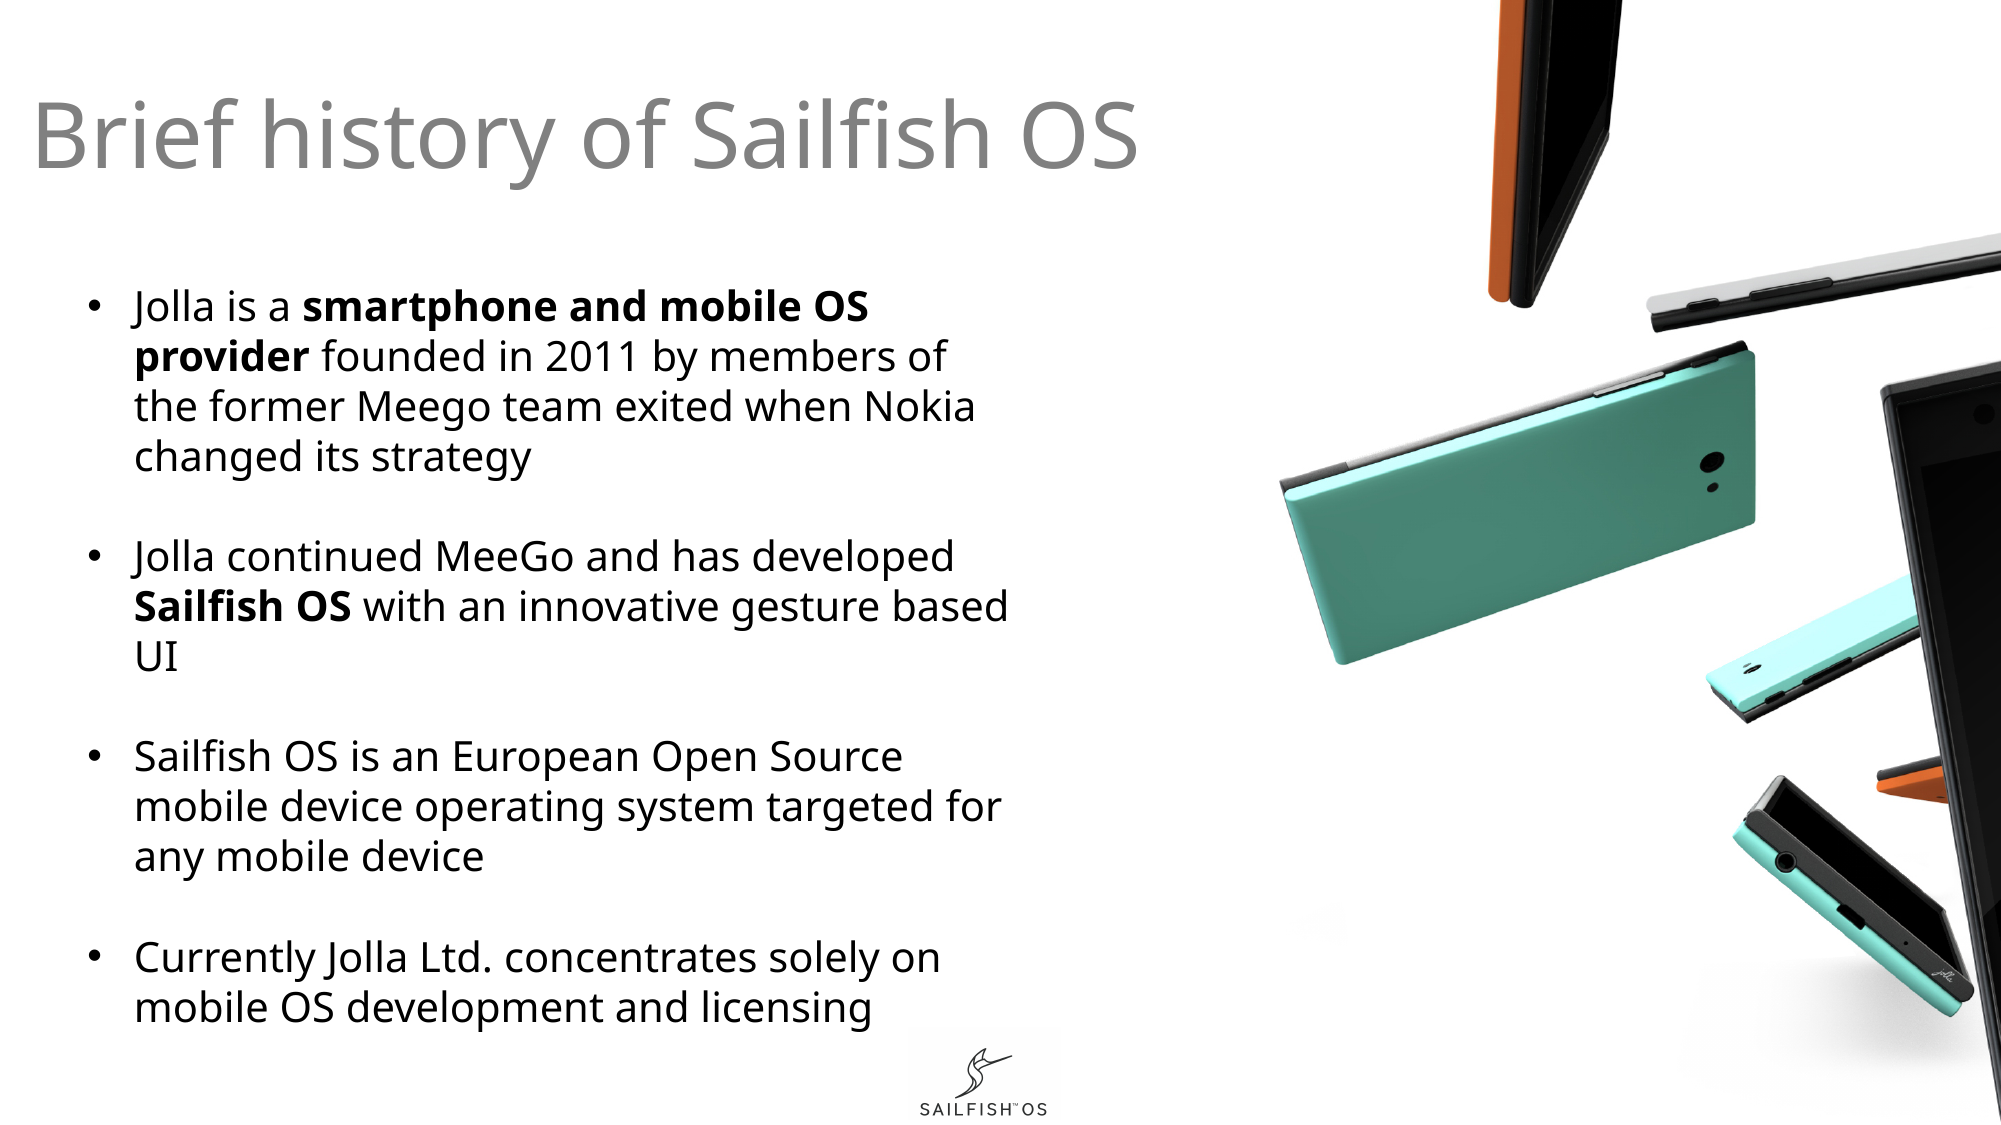

# Brief history of Sailfish OS
Jolla is a smartphone and mobile OS provider founded in 2011 by members of the former Meego team exited when Nokia changed its strategy
Jolla continued MeeGo and has developed Sailfish OS with an innovative gesture based UI
Sailfish OS is an European Open Source mobile device operating system targeted for any mobile device
Currently Jolla Ltd. concentrates solely on mobile OS development and licensing